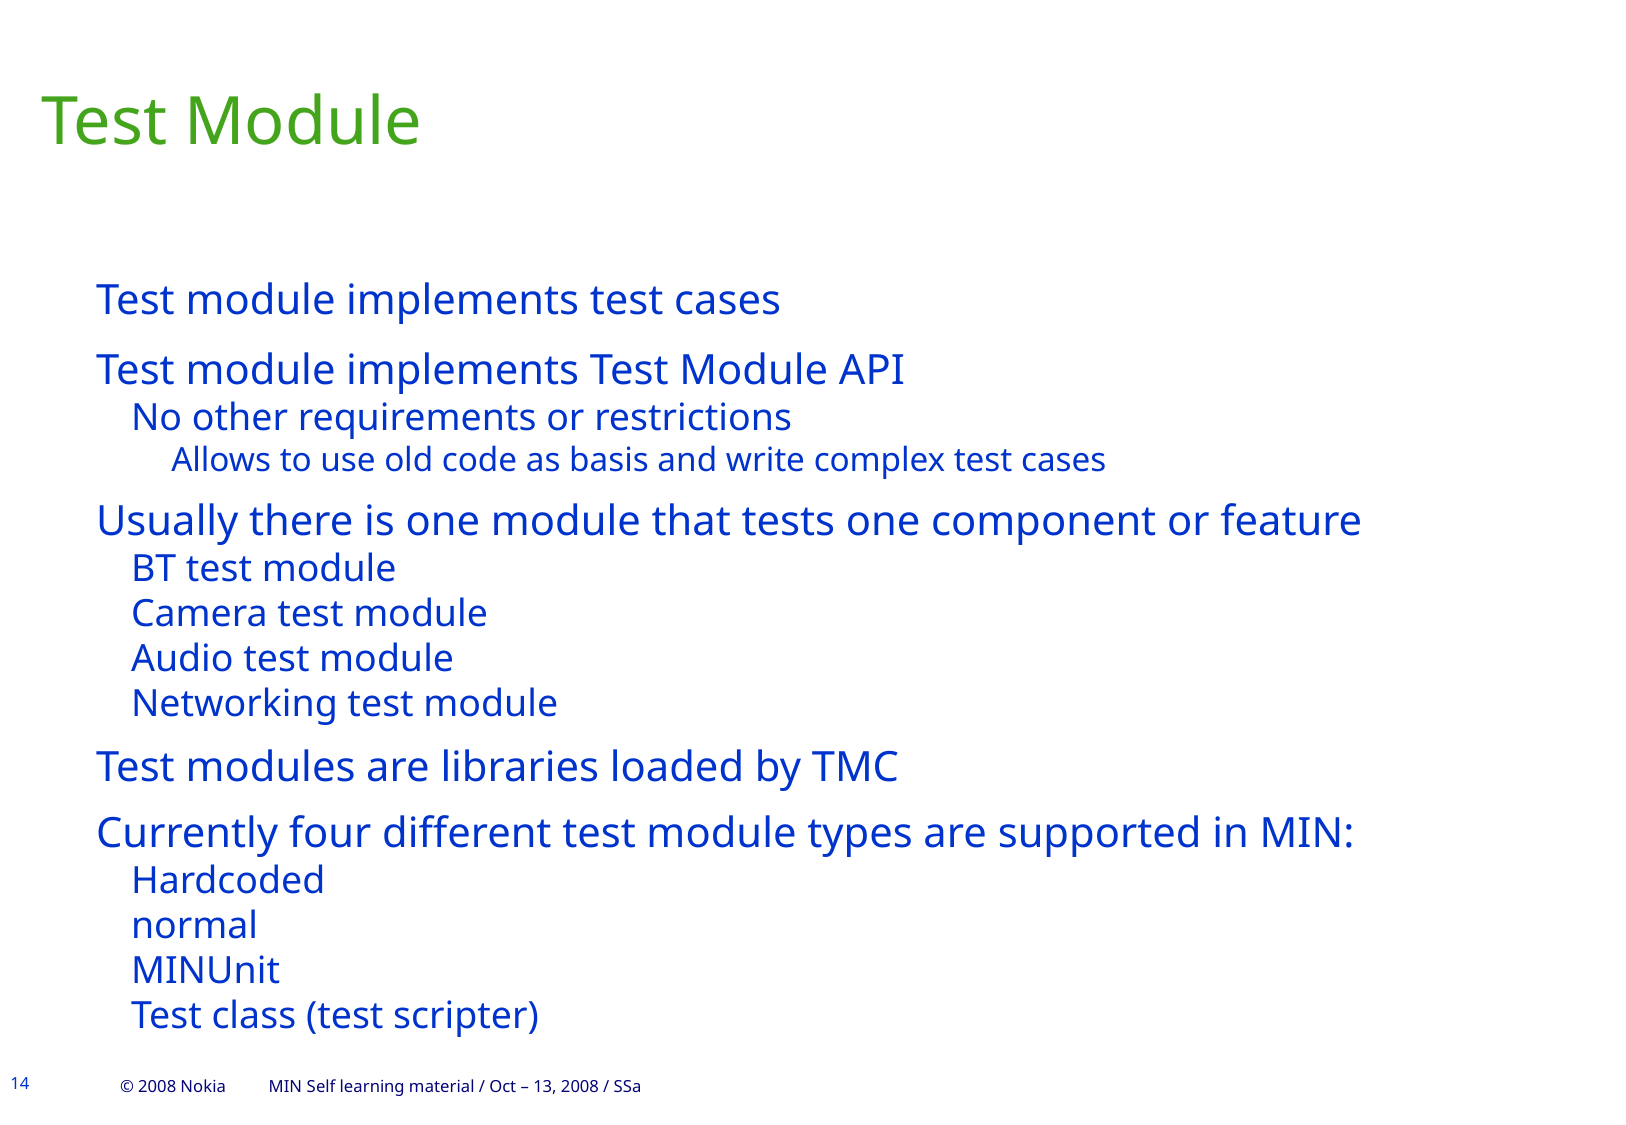

# Test Module
Test module implements test cases
Test module implements Test Module API
No other requirements or restrictions
Allows to use old code as basis and write complex test cases
Usually there is one module that tests one component or feature
BT test module
Camera test module
Audio test module
Networking test module
Test modules are libraries loaded by TMC
Currently four different test module types are supported in MIN:
Hardcoded
normal
MINUnit
Test class (test scripter)